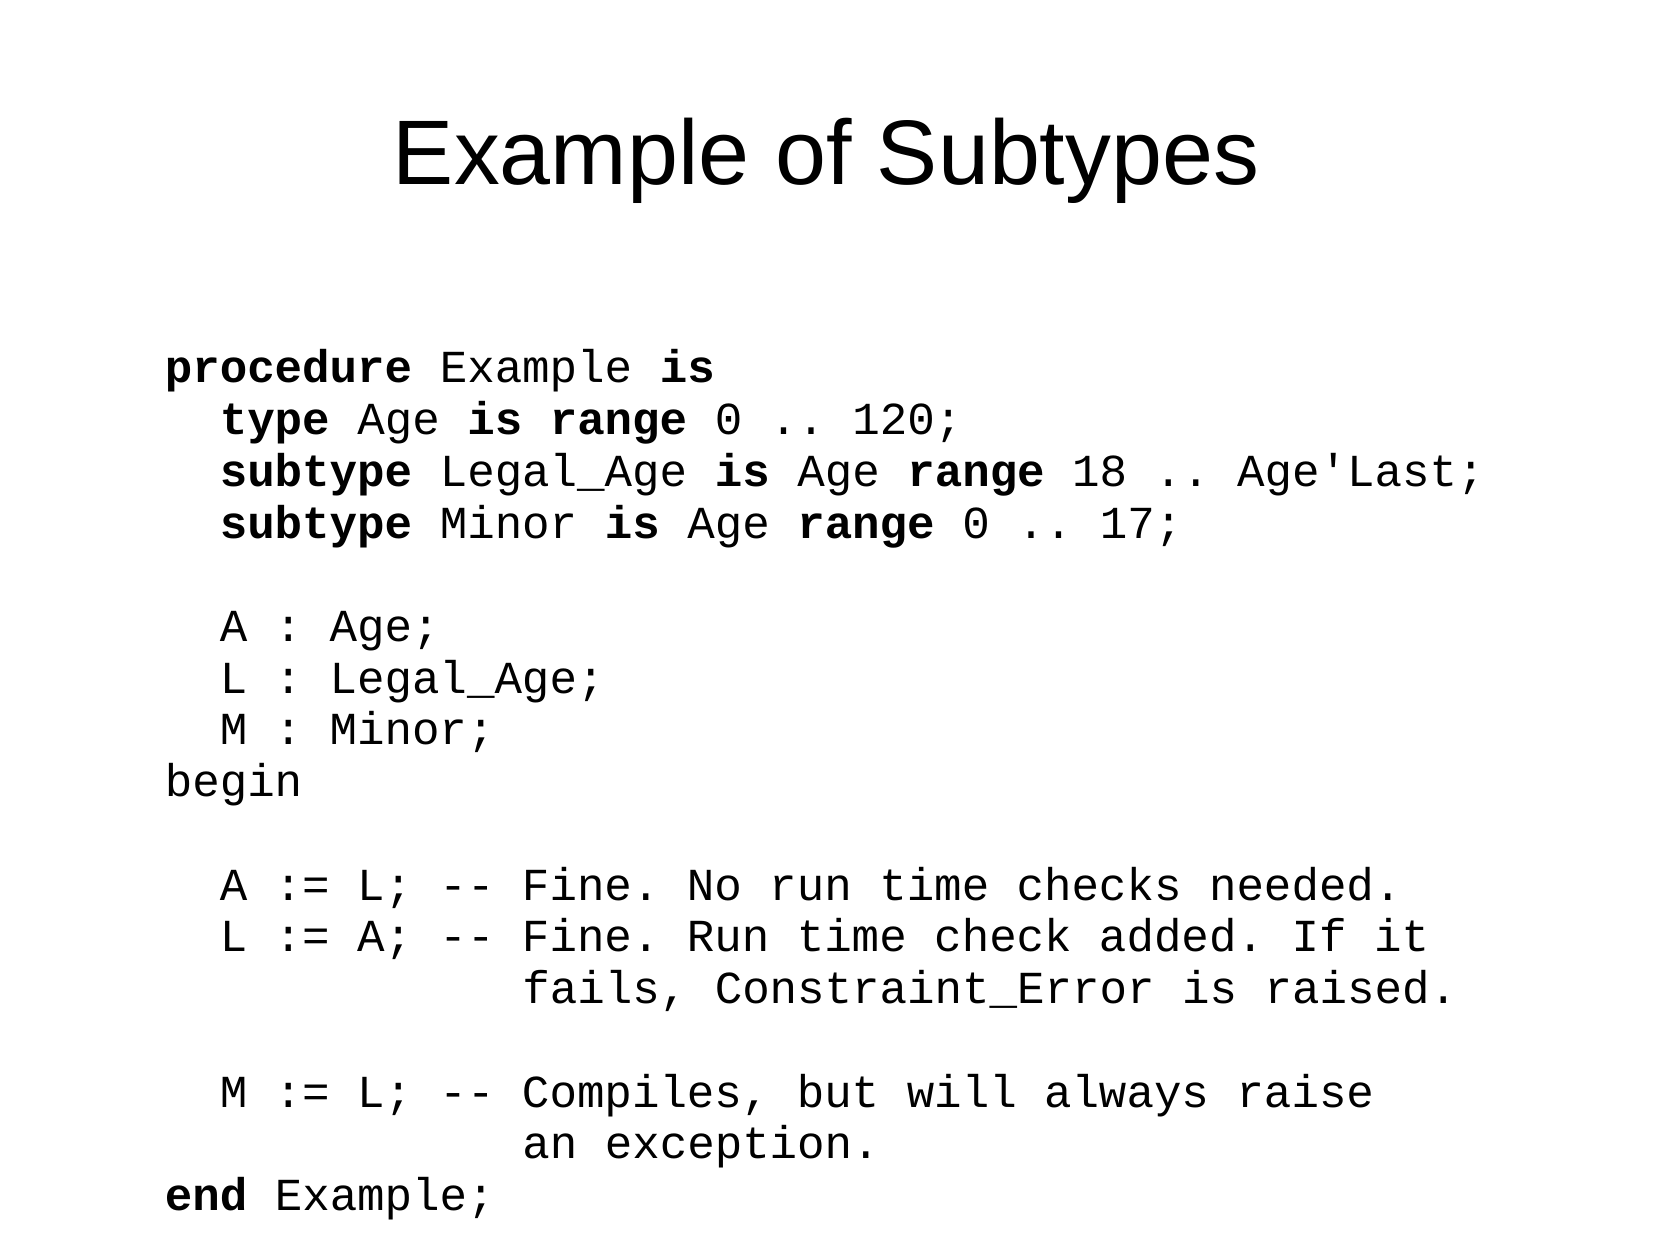

# Example of Subtypes
procedure Example is
 type Age is range 0 .. 120;
 subtype Legal_Age is Age range 18 .. Age'Last;
 subtype Minor is Age range 0 .. 17;
 A : Age;
 L : Legal_Age;
 M : Minor;
begin
 A := L; -- Fine. No run time checks needed.
 L := A; -- Fine. Run time check added. If it
 fails, Constraint_Error is raised.
 M := L; -- Compiles, but will always raise
 an exception.
end Example;